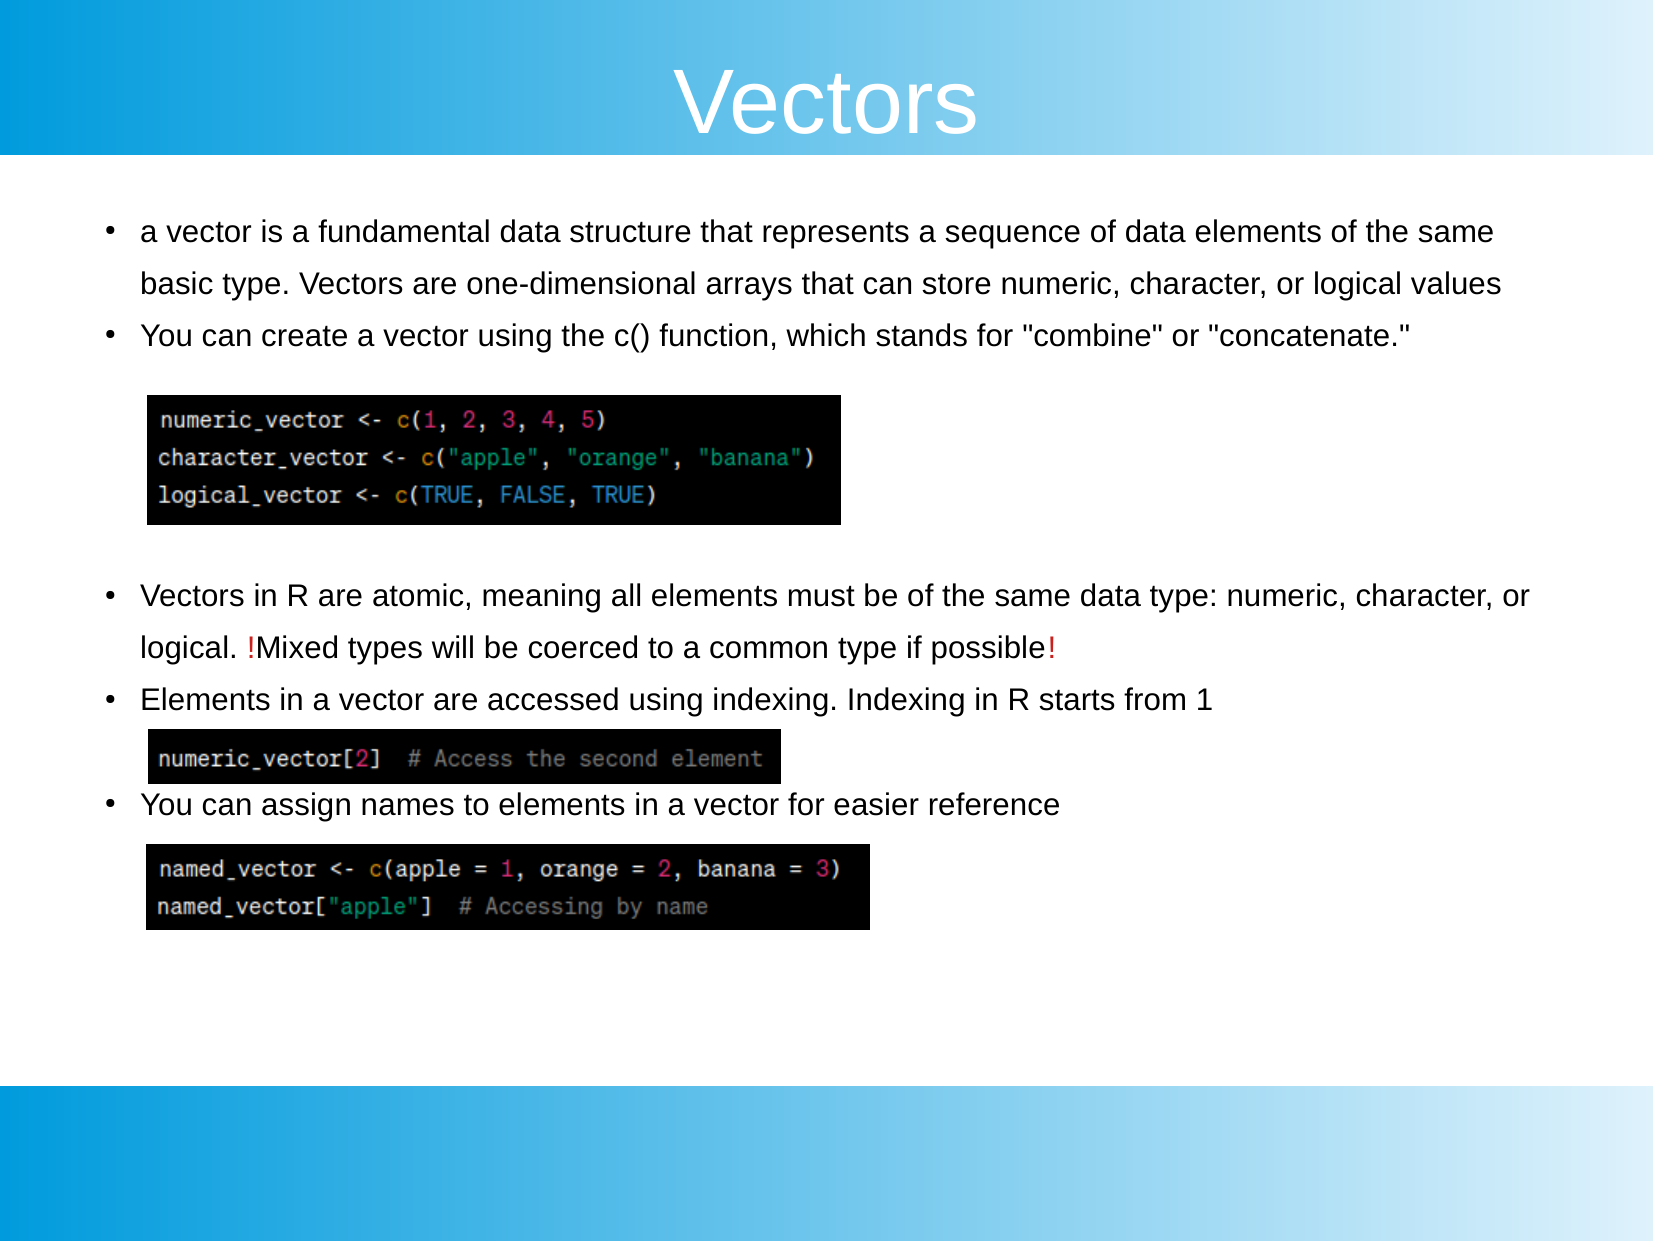

# Vectors
a vector is a fundamental data structure that represents a sequence of data elements of the same basic type. Vectors are one-dimensional arrays that can store numeric, character, or logical values
You can create a vector using the c() function, which stands for "combine" or "concatenate."
Vectors in R are atomic, meaning all elements must be of the same data type: numeric, character, or logical. !Mixed types will be coerced to a common type if possible!
Elements in a vector are accessed using indexing. Indexing in R starts from 1
You can assign names to elements in a vector for easier reference